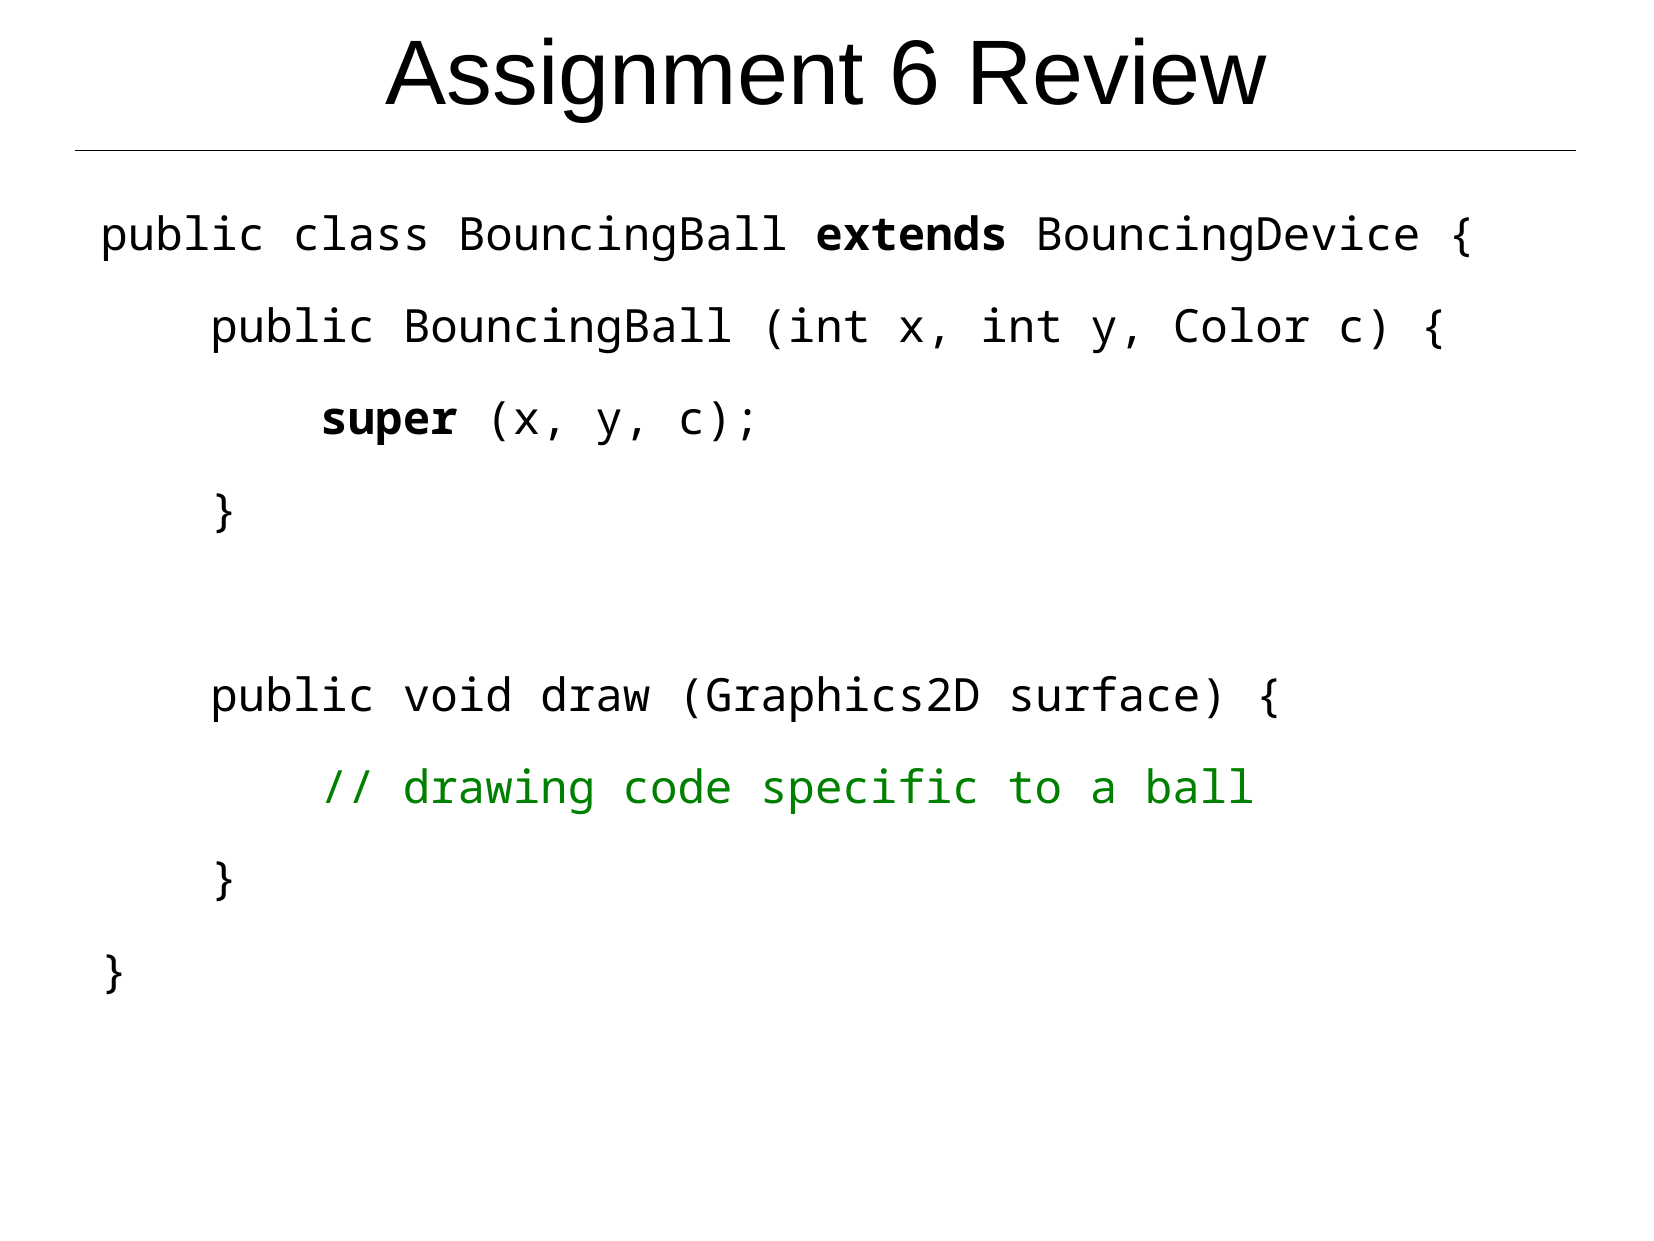

# Assignment 6 Review
public class BouncingBall extends BouncingDevice {
 public BouncingBall (int x, int y, Color c) {
 super (x, y, c);
 }
 public void draw (Graphics2D surface) {
 // drawing code specific to a ball
 }
}